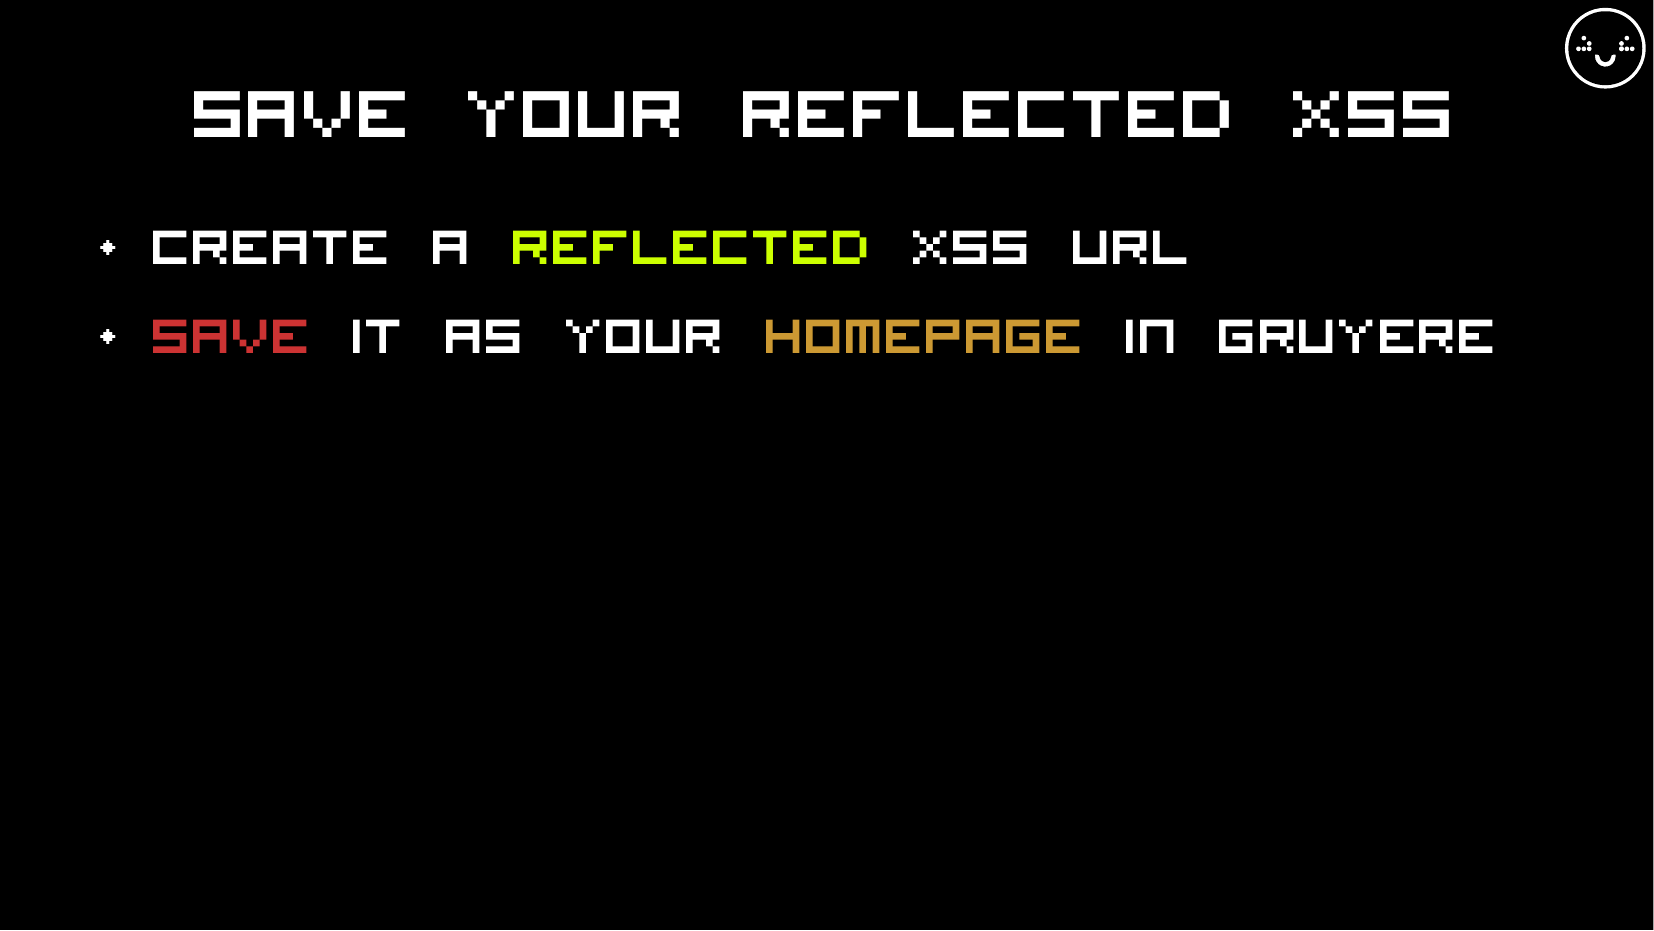

# Save your reflected xss
Create a reflected xss url
save it as your homepage in gruyere